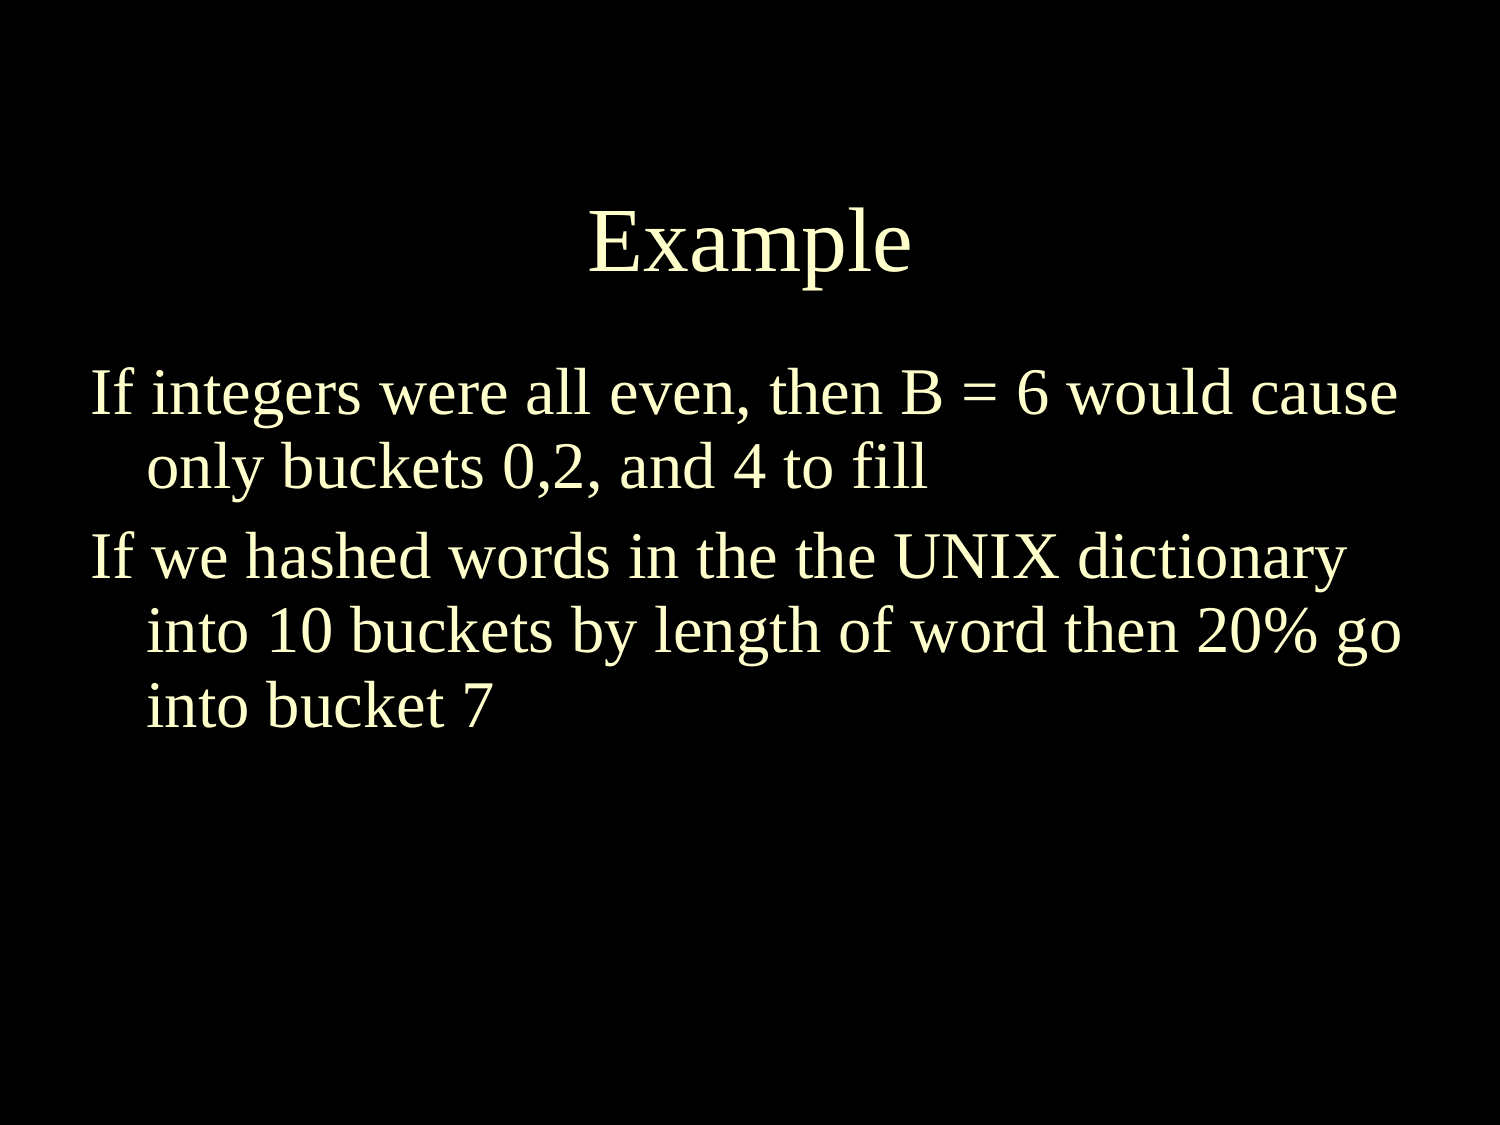

# Example
If integers were all even, then B = 6 would cause only buckets 0,2, and 4 to fill
If we hashed words in the the UNIX dictionary into 10 buckets by length of word then 20% go into bucket 7